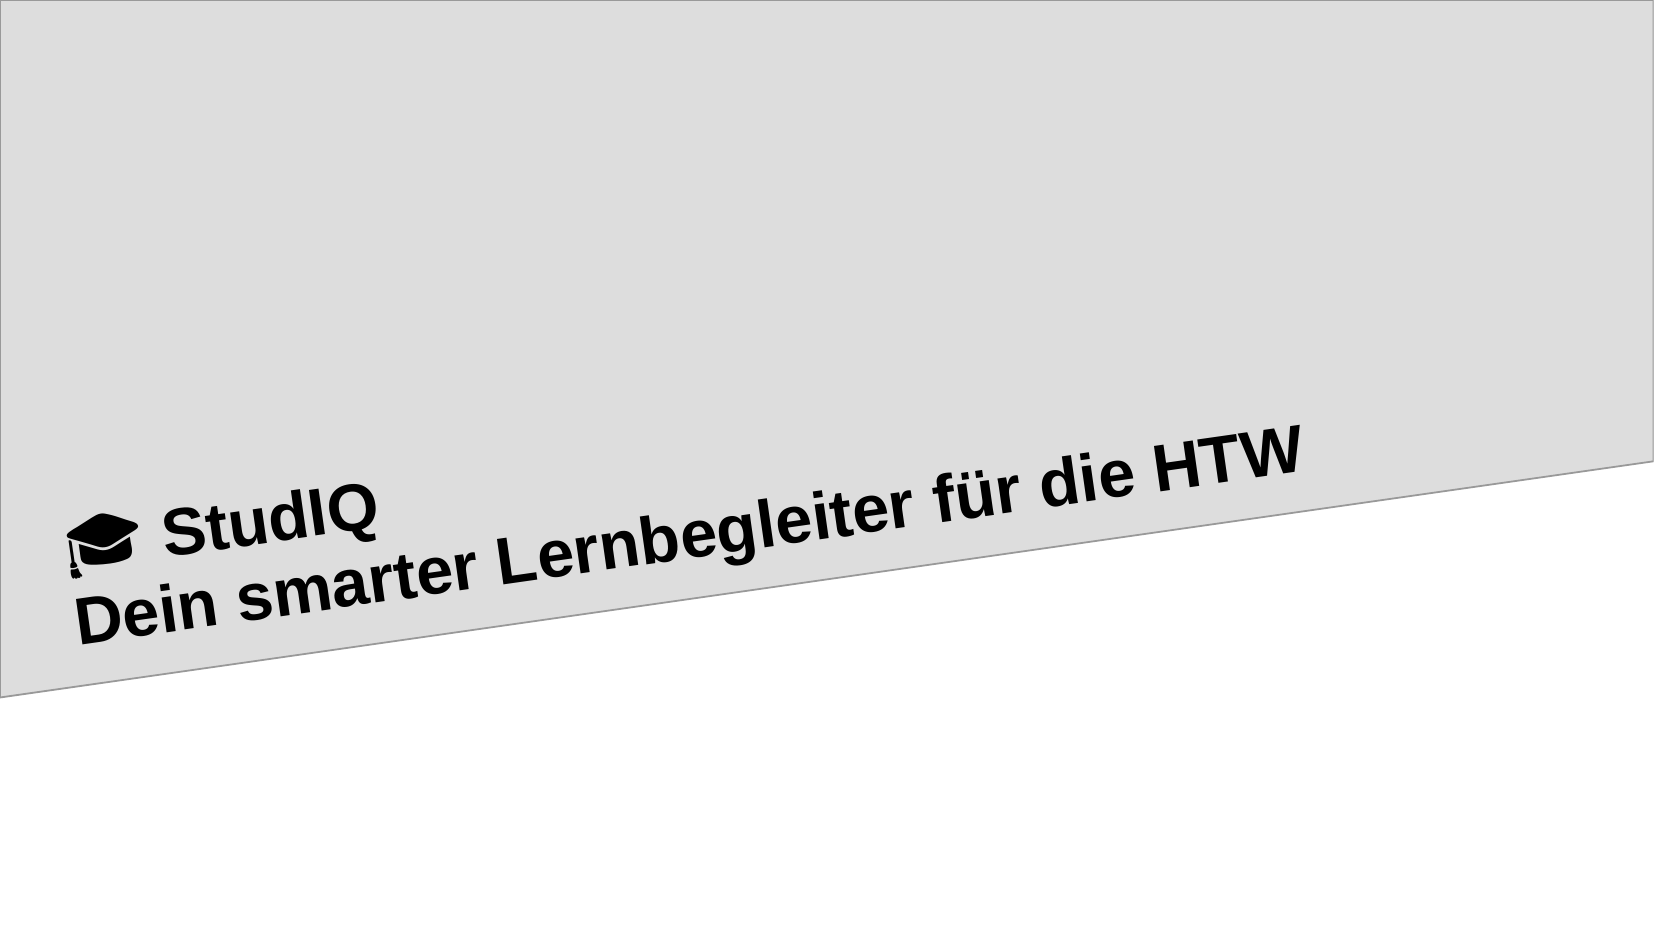

# 🎓 StudIQ Dein smarter Lernbegleiter für die HTW